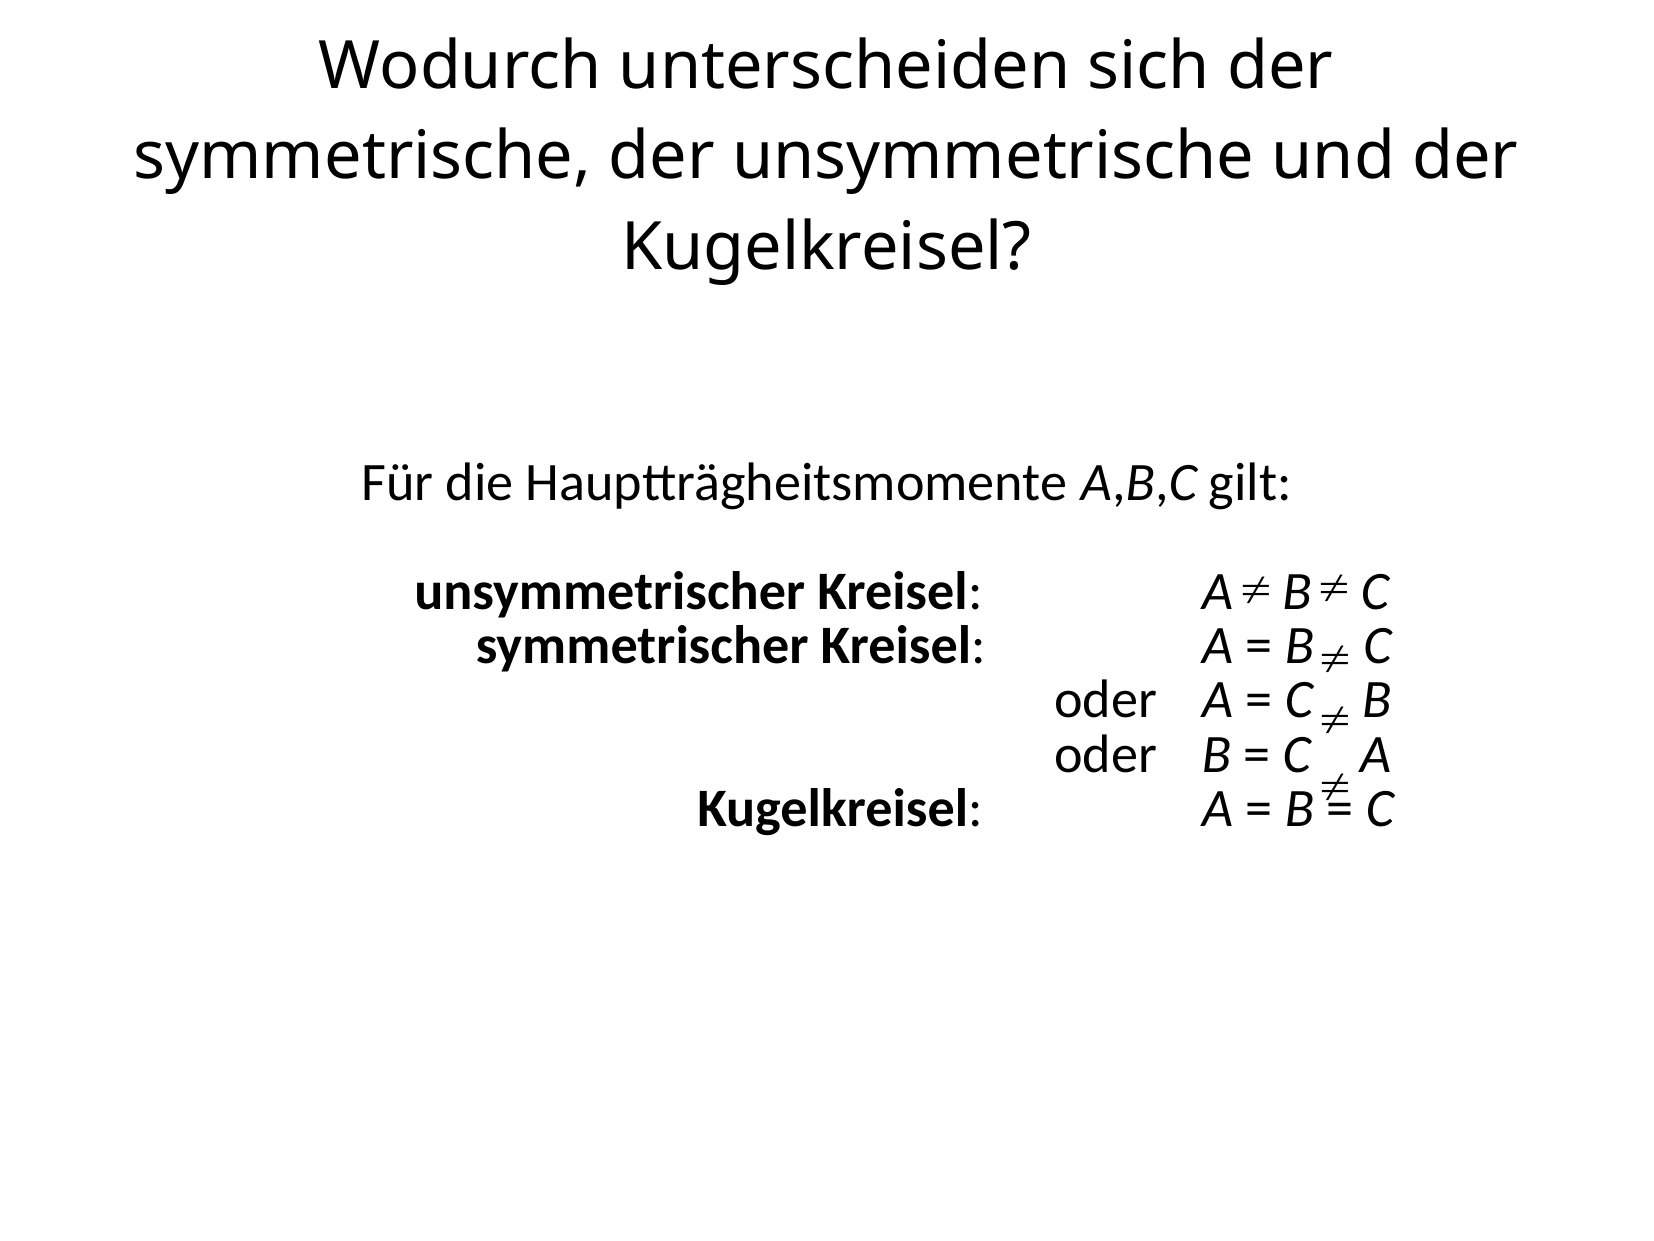

# Wodurch unterscheiden sich der symmetrische, der unsymmetrische und der Kugelkreisel?
Für die Hauptträgheitsmomente A,B,C gilt:
 unsymmetrischer Kreisel:			A B C
 symmetrischer Kreisel:			A = B C
oder	A = C B
oder	B = C A
 Kugelkreisel:			A = B = C